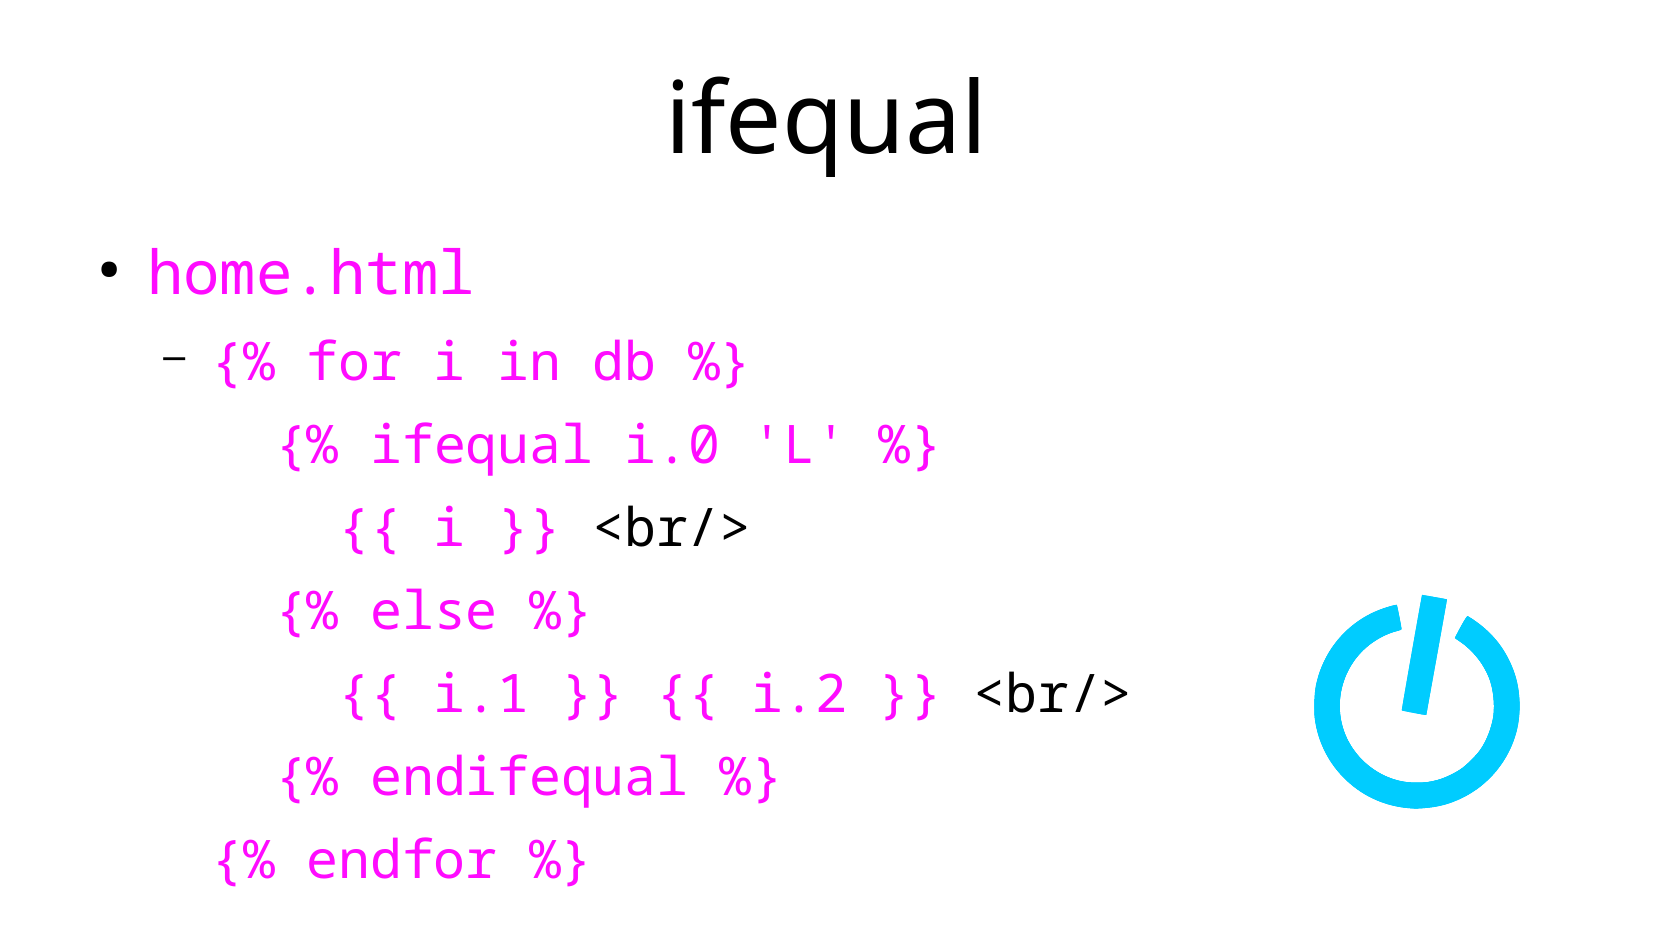

# ifequal
home.html
{% for i in db %}
 {% ifequal i.0 'L' %}
 {{ i }} <br/>
 {% else %}
 {{ i.1 }} {{ i.2 }} <br/>
 {% endifequal %}
{% endfor %}